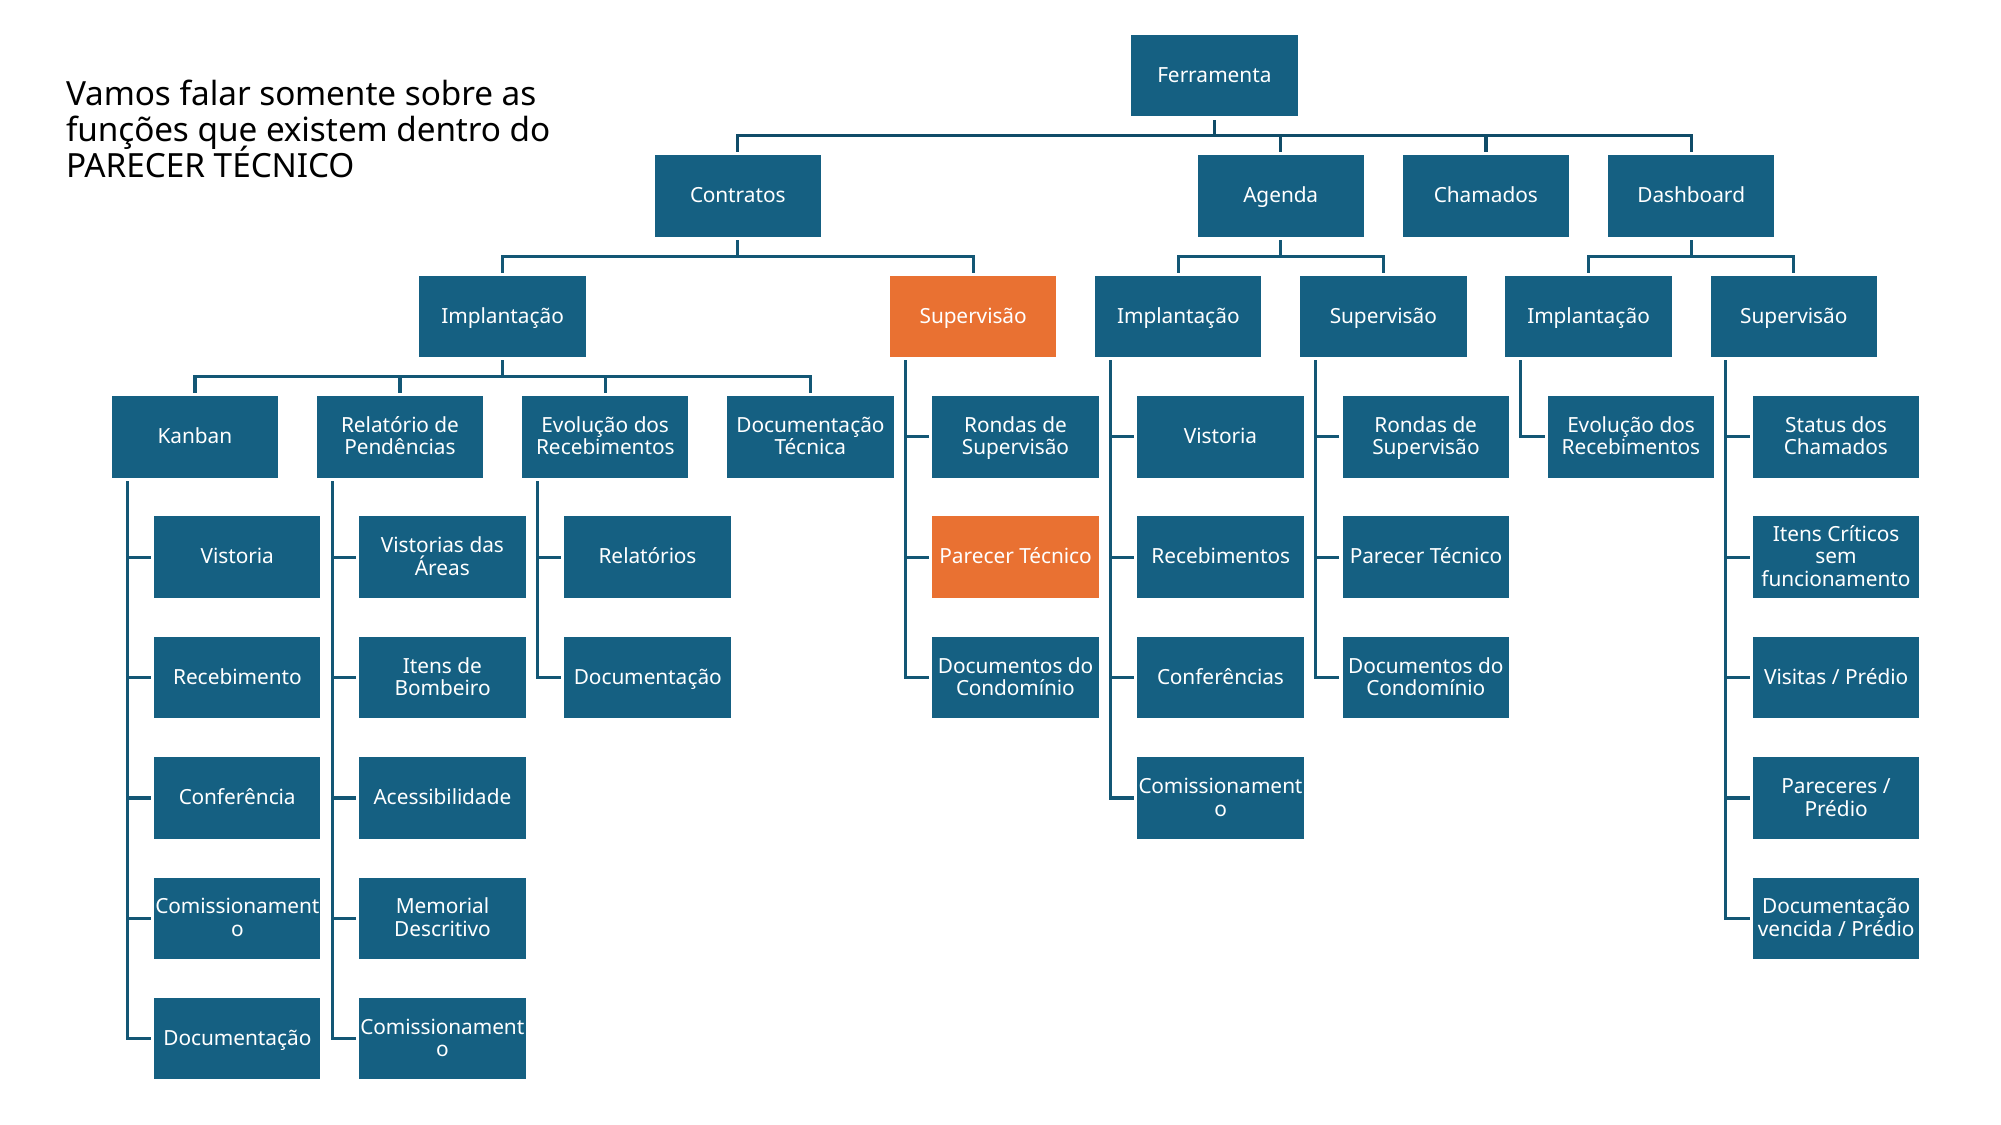

Ferramenta
Contratos
Agenda
Chamados
Dashboard
Implantação
Supervisão
Implantação
Supervisão
Implantação
Supervisão
Kanban
Relatório de Pendências
Evolução dos Recebimentos
Documentação Técnica
Rondas de Supervisão
Vistoria
Rondas de Supervisão
Evolução dos Recebimentos
Status dos Chamados
Vistoria
Vistorias das Áreas
Relatórios
Parecer Técnico
Recebimentos
Parecer Técnico
Itens Críticos sem funcionamento
Recebimento
Itens de Bombeiro
Documentação
Documentos do Condomínio
Conferências
Documentos do Condomínio
Visitas / Prédio
Conferência
Acessibilidade
Comissionamento
Pareceres / Prédio
Comissionamento
Memorial Descritivo
Documentação vencida / Prédio
Documentação
Comissionamento
Vamos falar somente sobre as funções que existem dentro do PARECER TÉCNICO